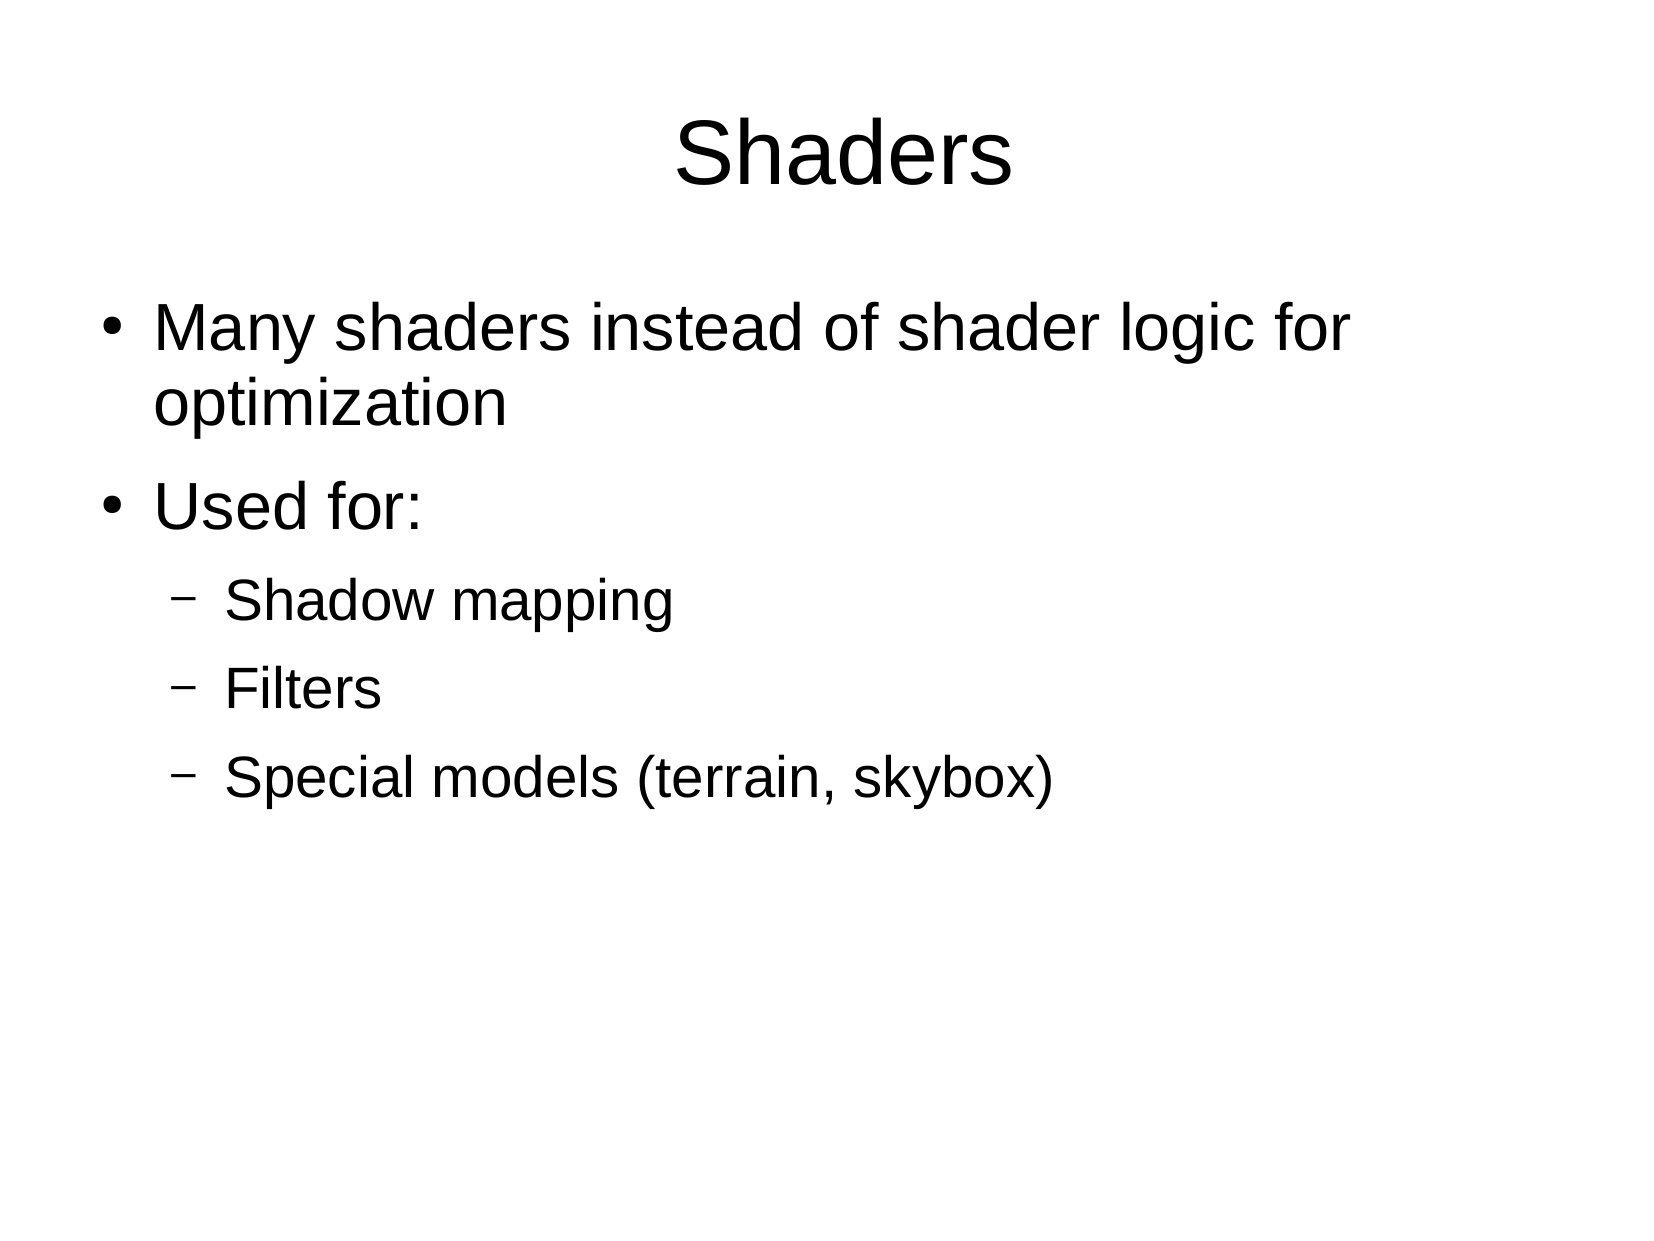

# Shaders
Many shaders instead of shader logic for optimization
Used for:
Shadow mapping
Filters
Special models (terrain, skybox)